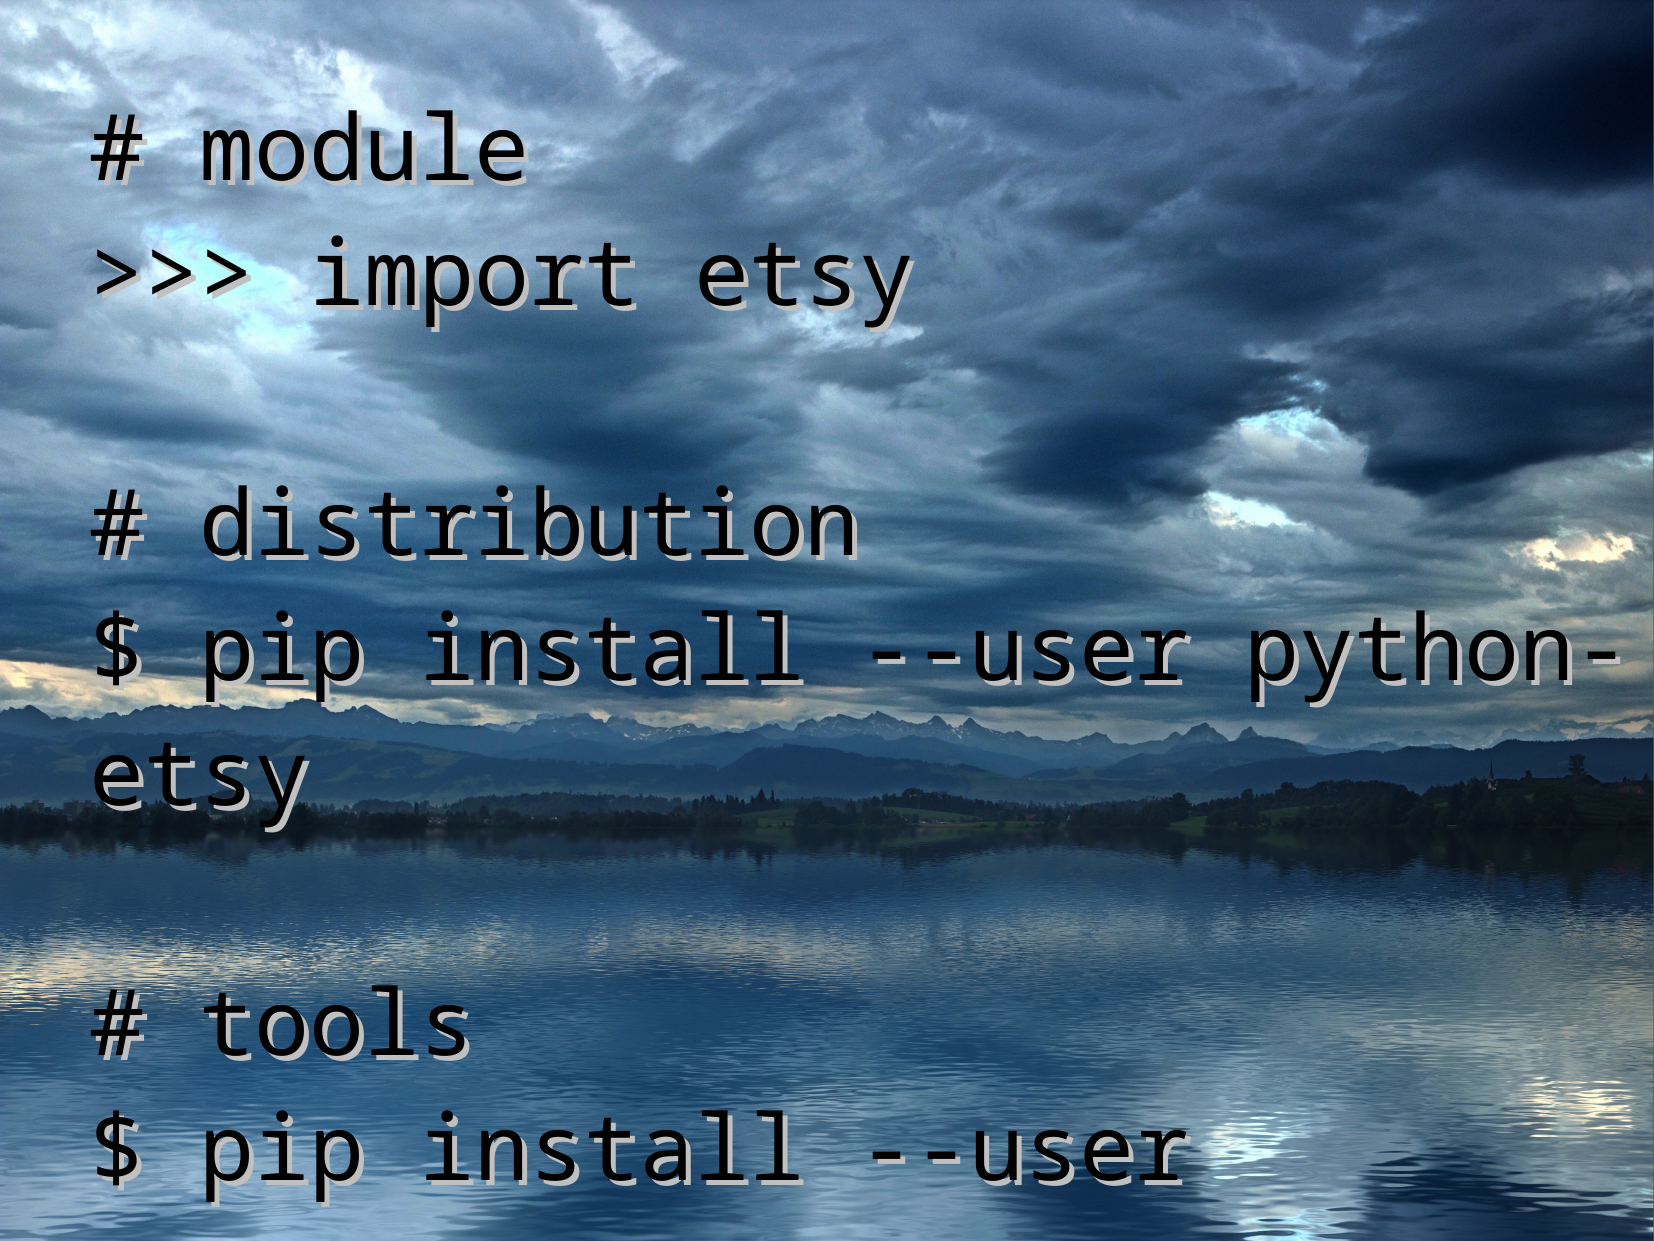

# module
>>> import etsy
# distribution
$ pip install --user python-etsy
# tools
$ pip install --user
# no sudo, no virtualenv